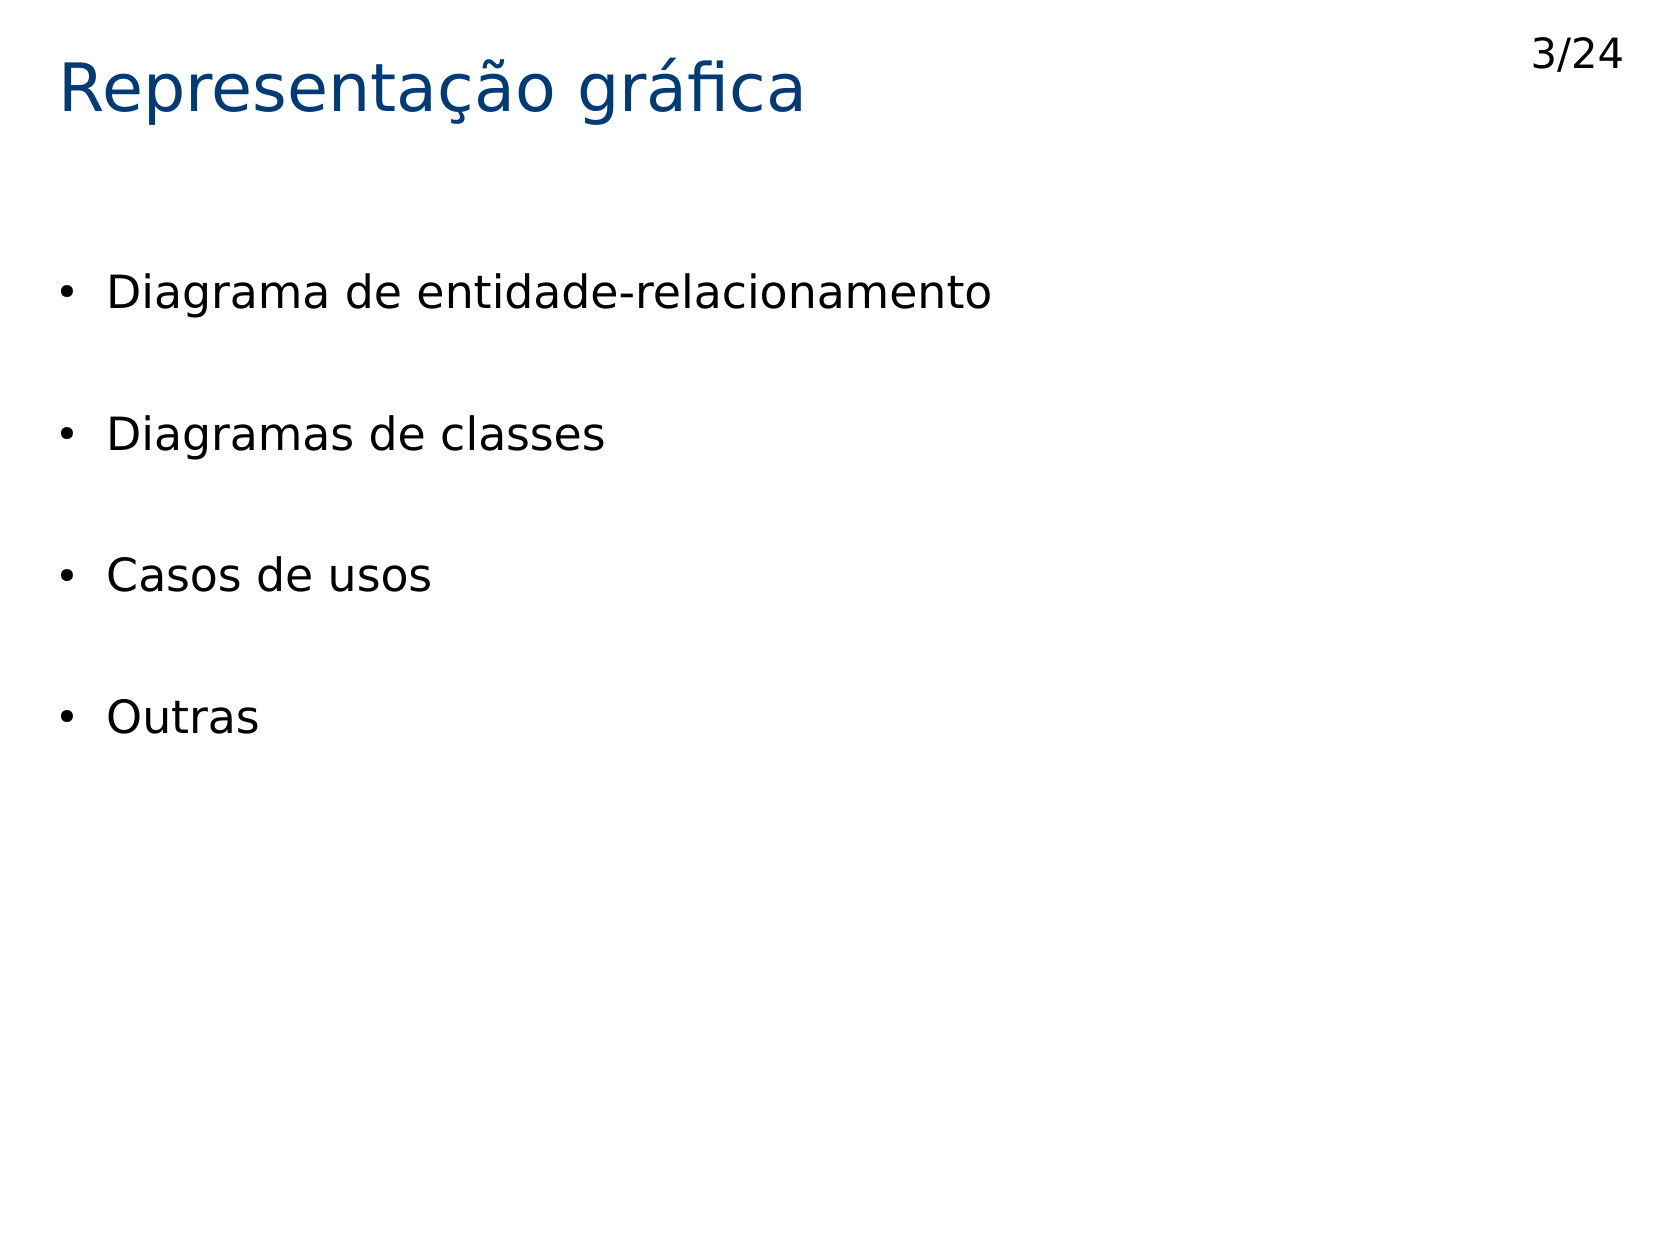

# Representação gráfica
3
Diagrama de entidade-relacionamento
Diagramas de classes
Casos de usos
Outras